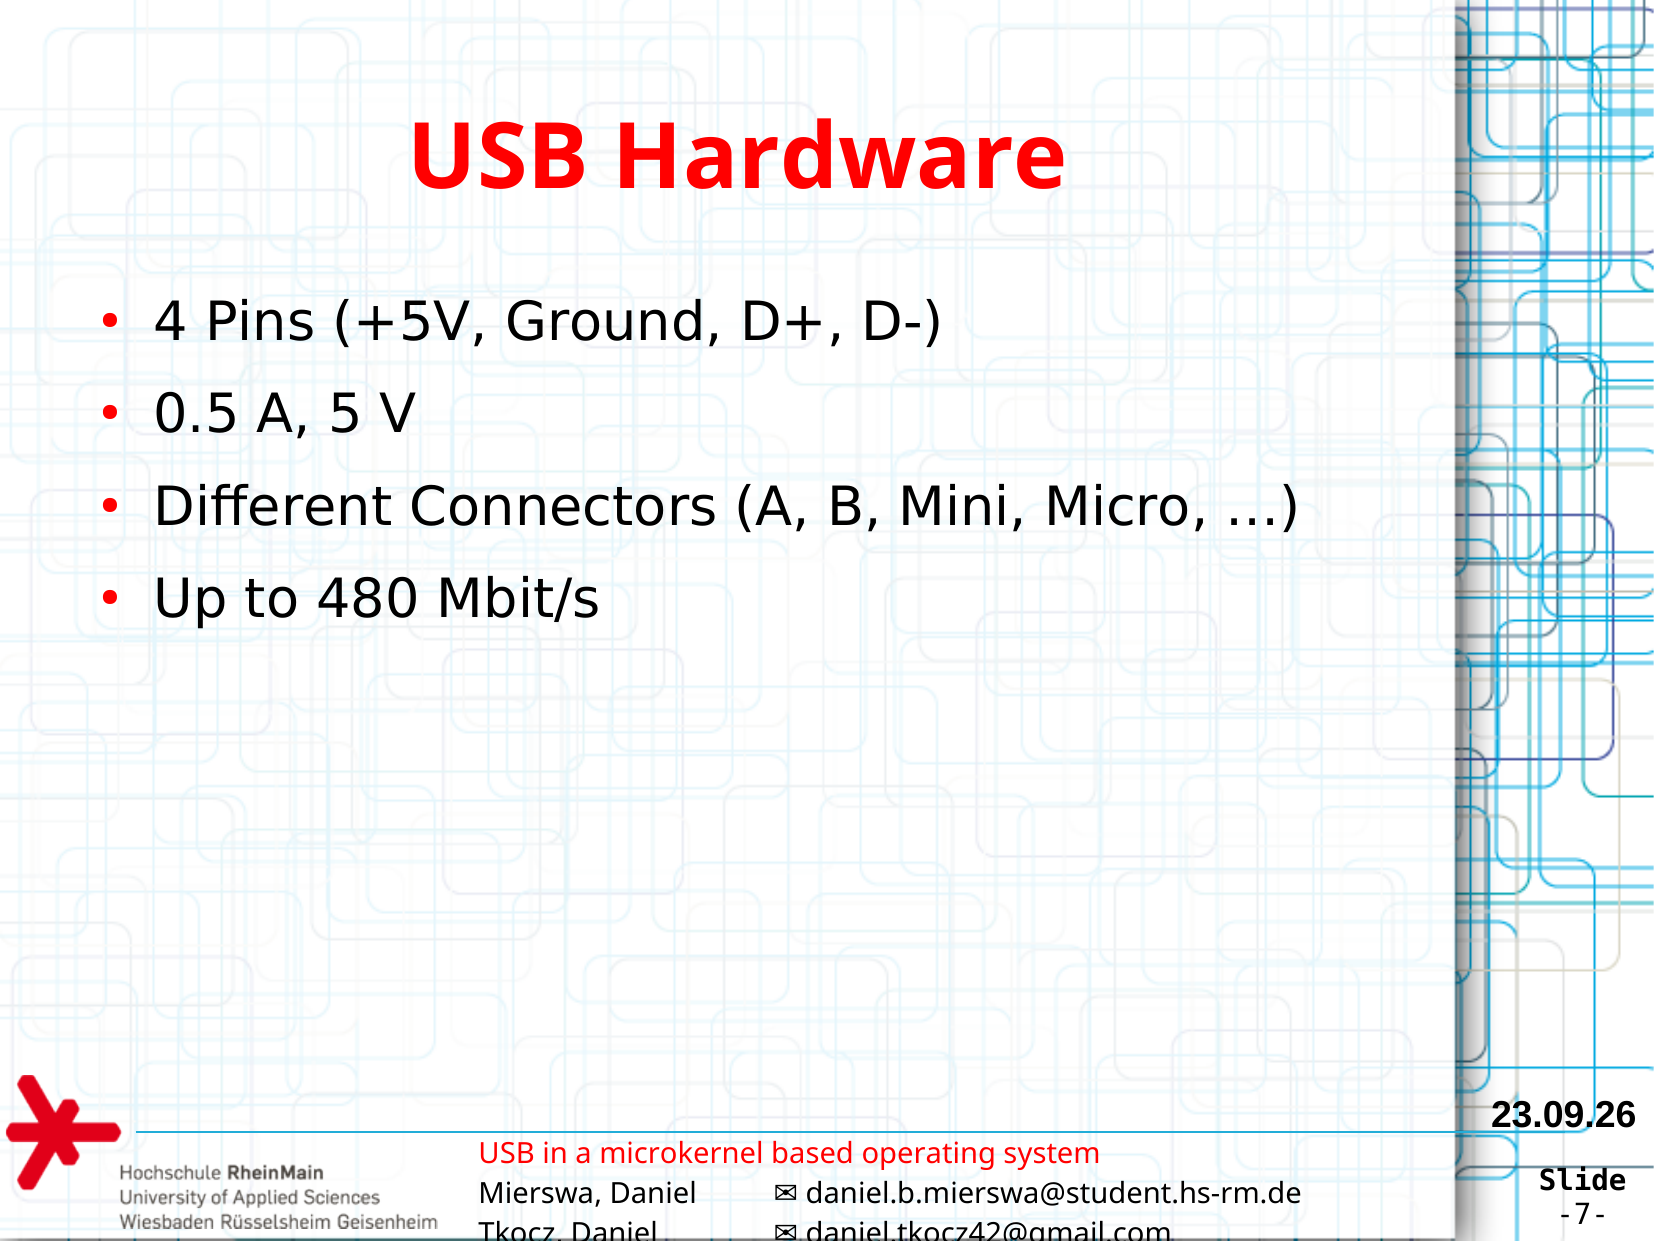

# USB Hardware
4 Pins (+5V, Ground, D+, D-)
0.5 A, 5 V
Different Connectors (A, B, Mini, Micro, …)
Up to 480 Mbit/s
7